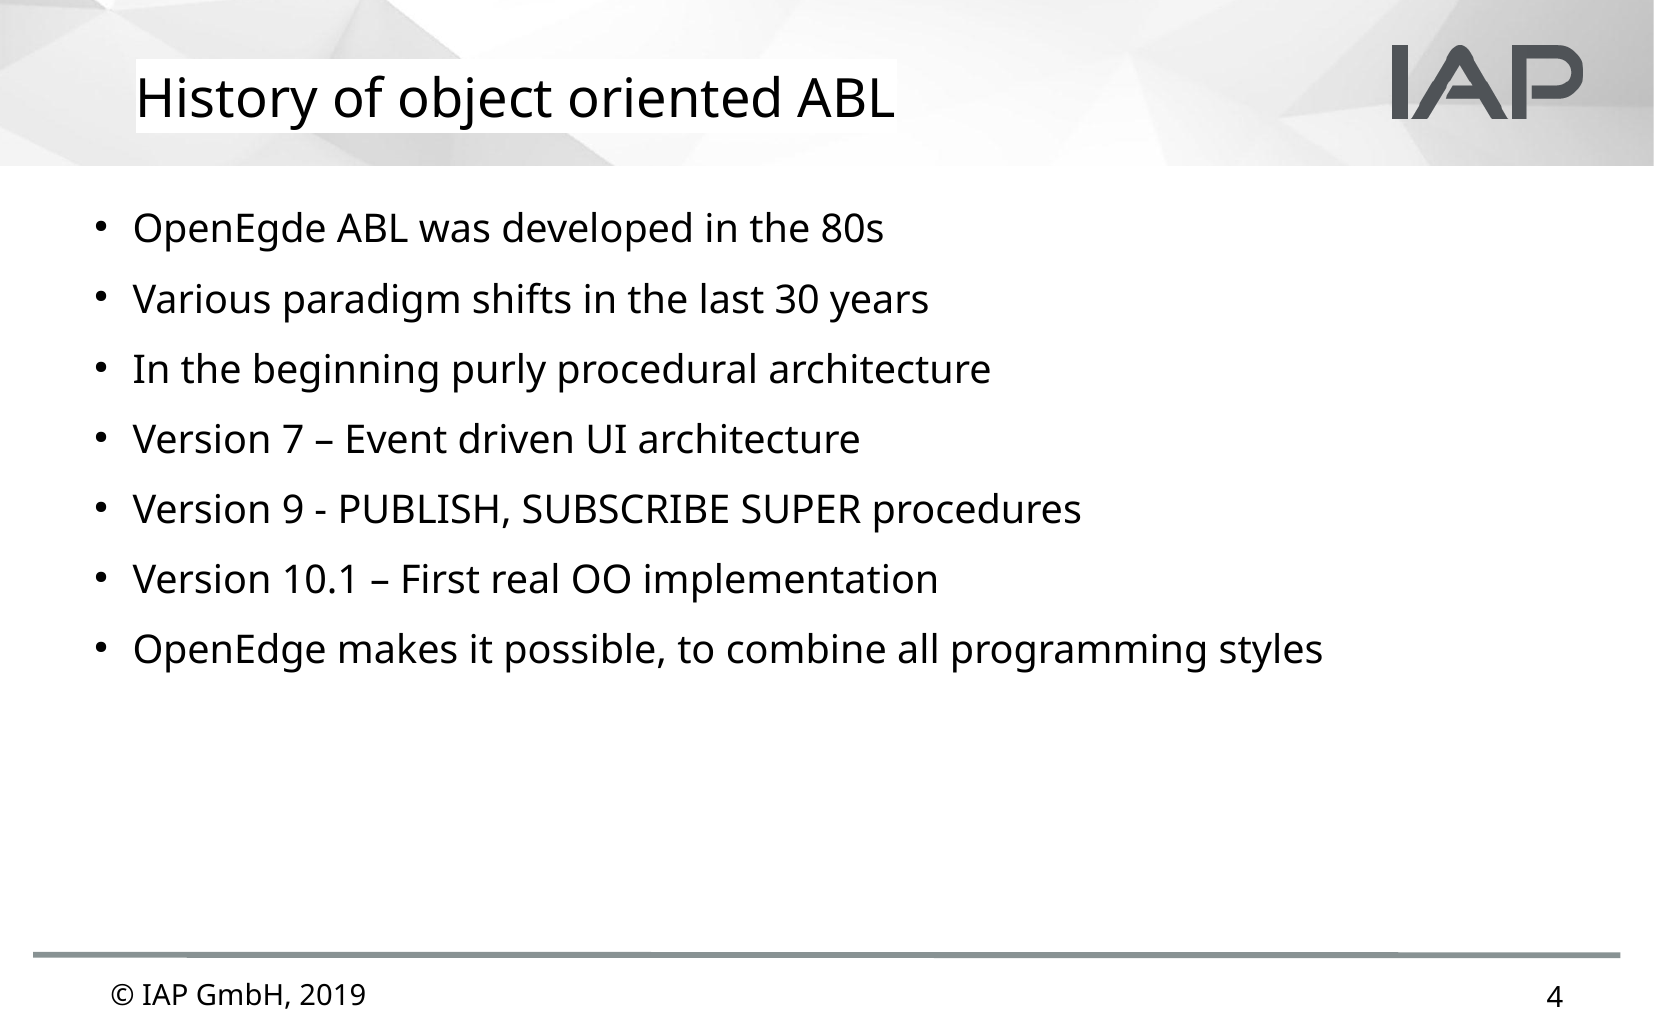

# History of object oriented ABL
OpenEgde ABL was developed in the 80s
Various paradigm shifts in the last 30 years
In the beginning purly procedural architecture
Version 7 – Event driven UI architecture
Version 9 - PUBLISH, SUBSCRIBE SUPER procedures
Version 10.1 – First real OO implementation
OpenEdge makes it possible, to combine all programming styles
© IAP GmbH, 2019
4